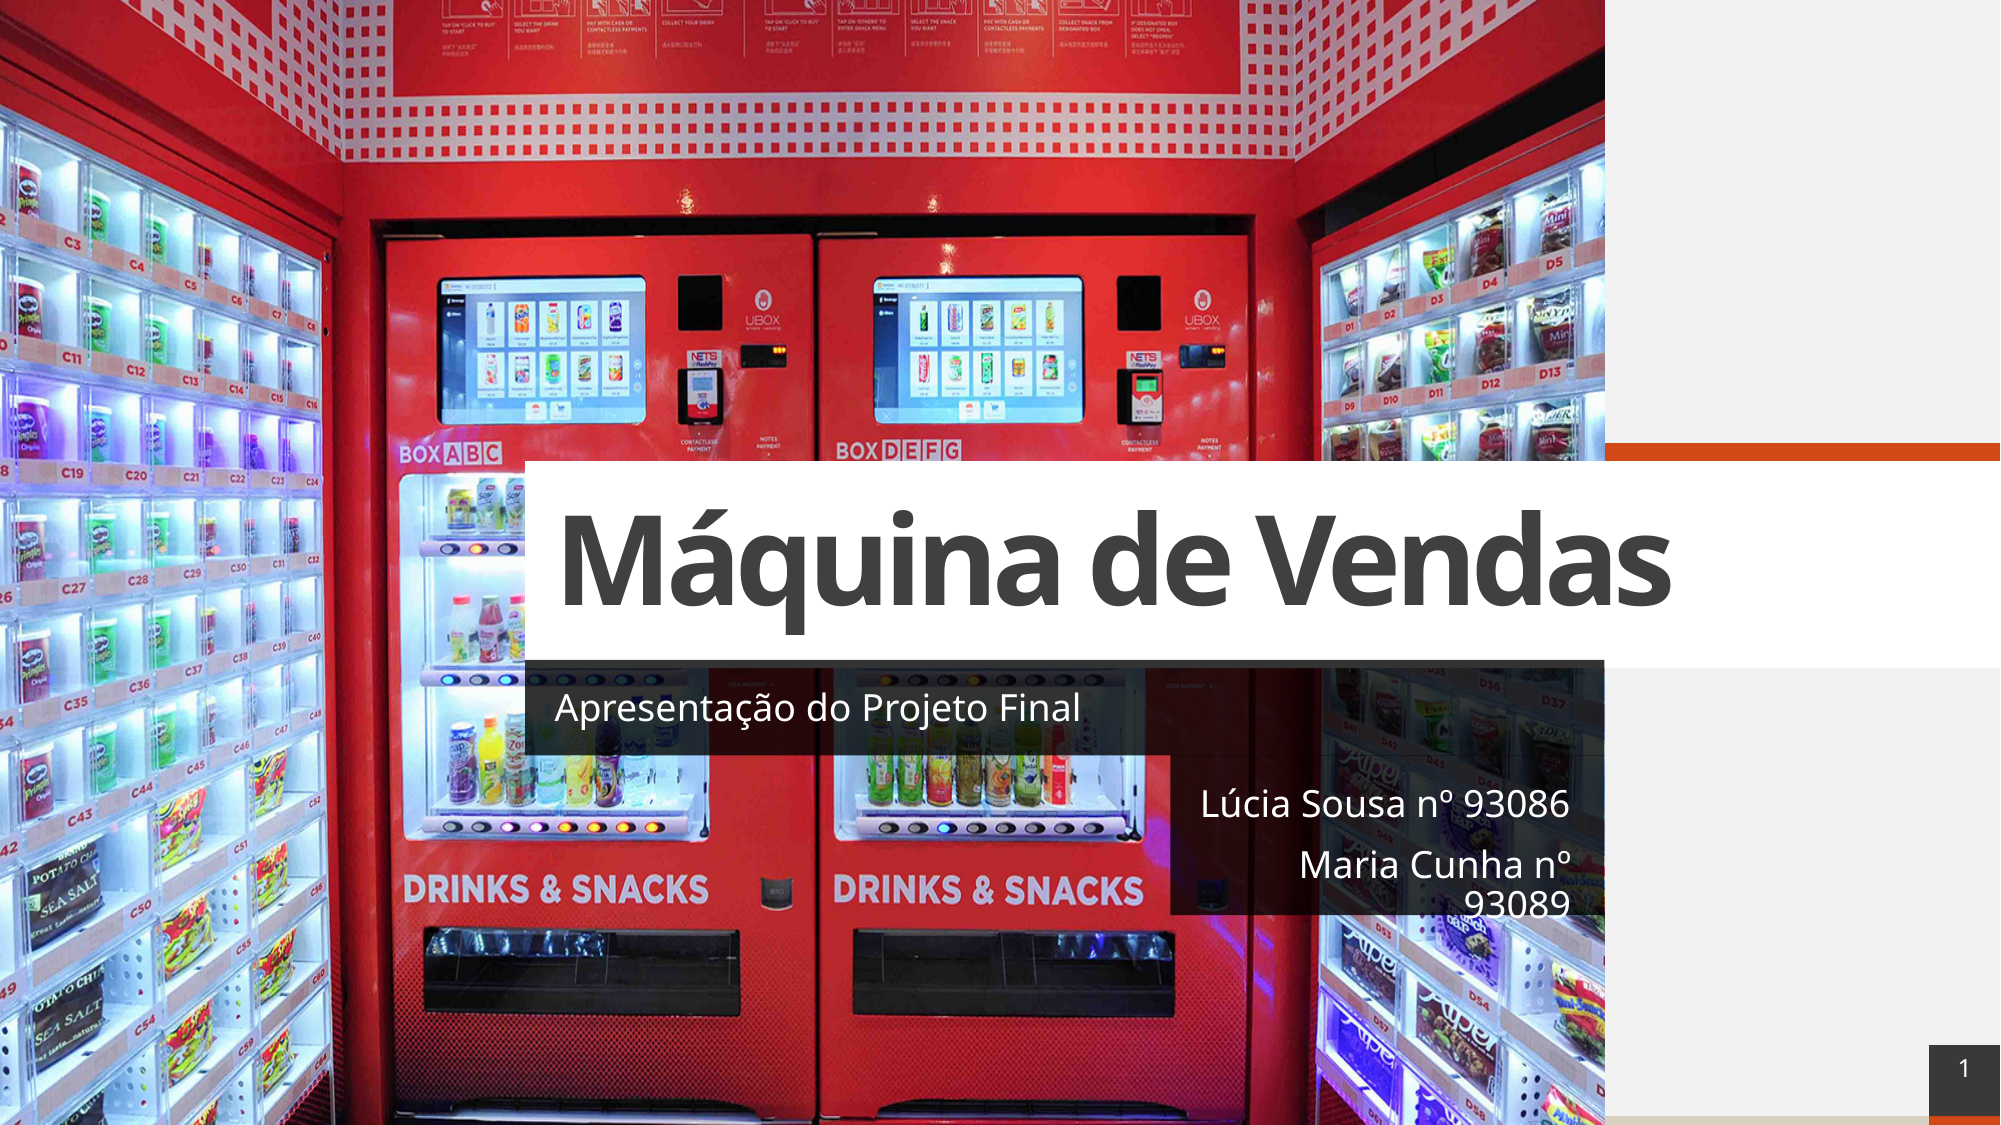

# Máquina de Vendas
Apresentação do Projeto Final
Lúcia Sousa nº 93086
Maria Cunha nº 93089
1